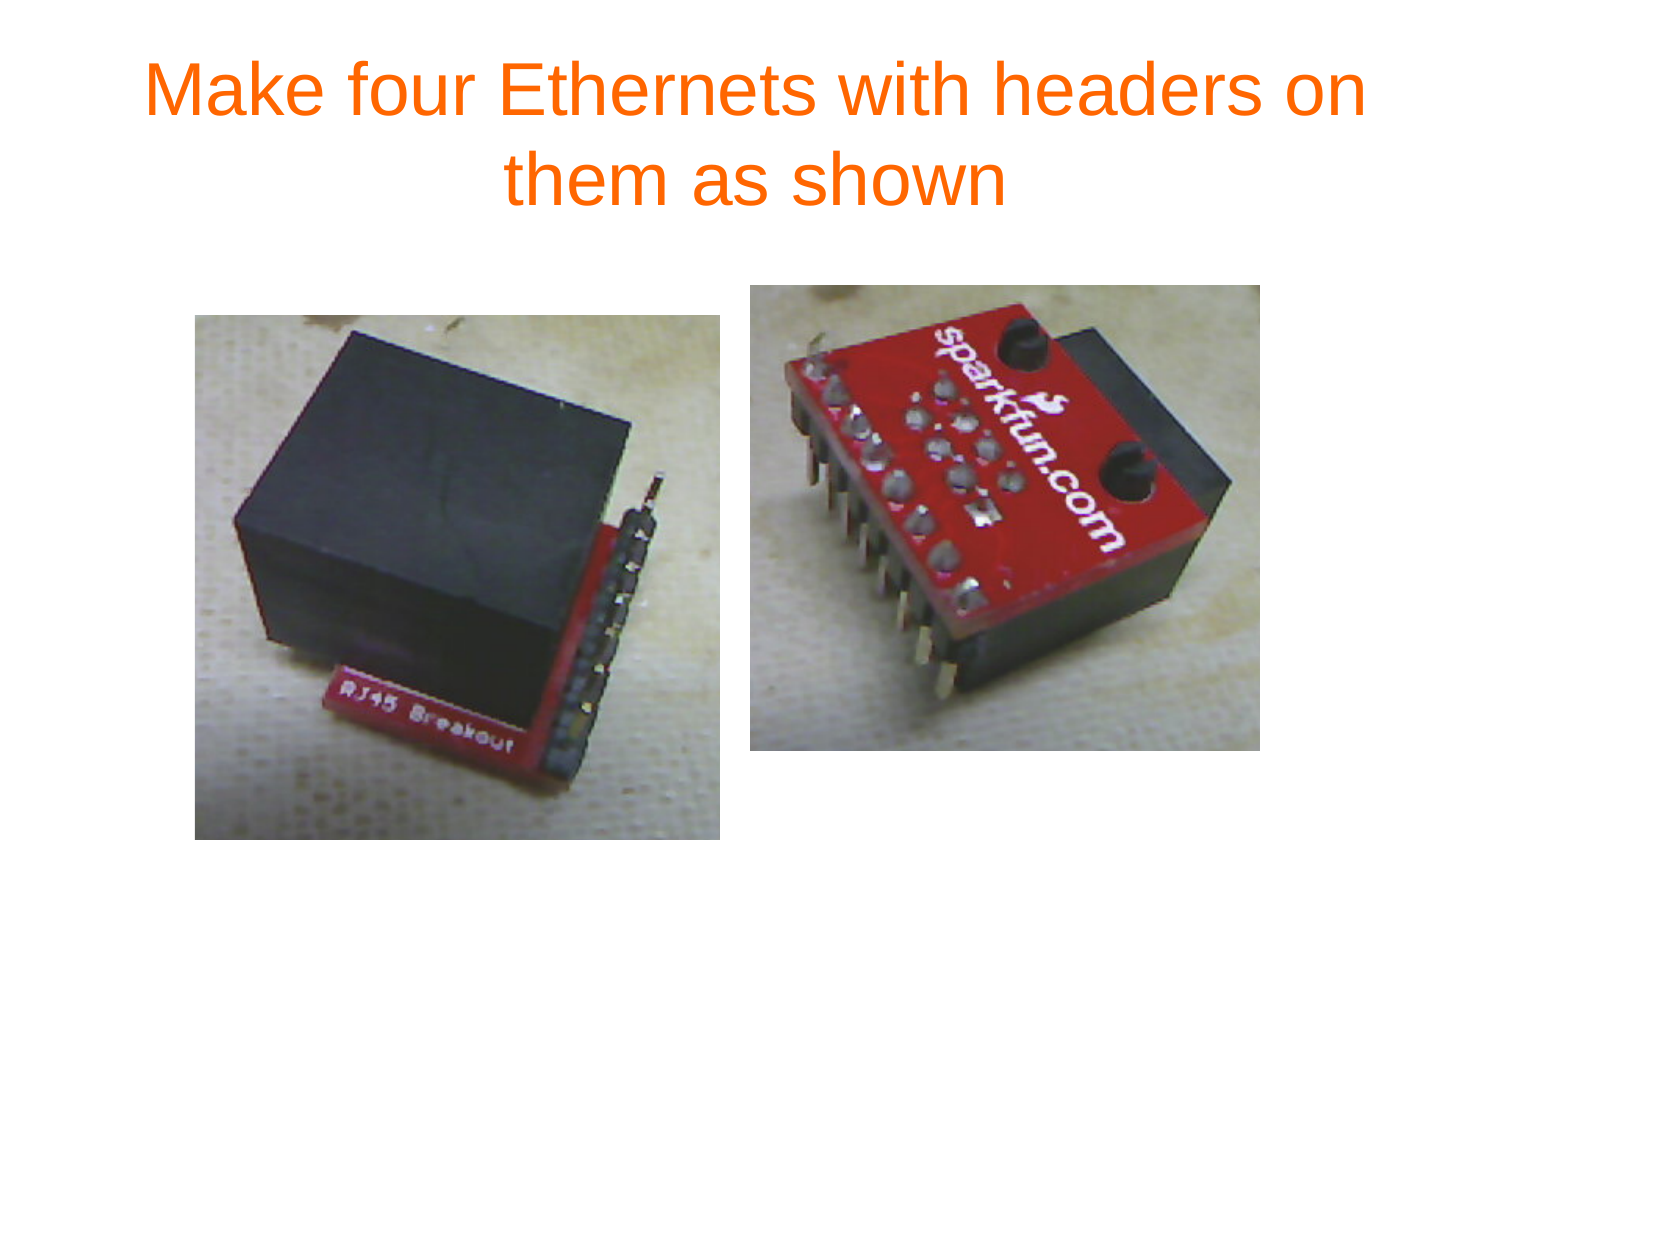

# Make four Ethernets with headers on them as shown